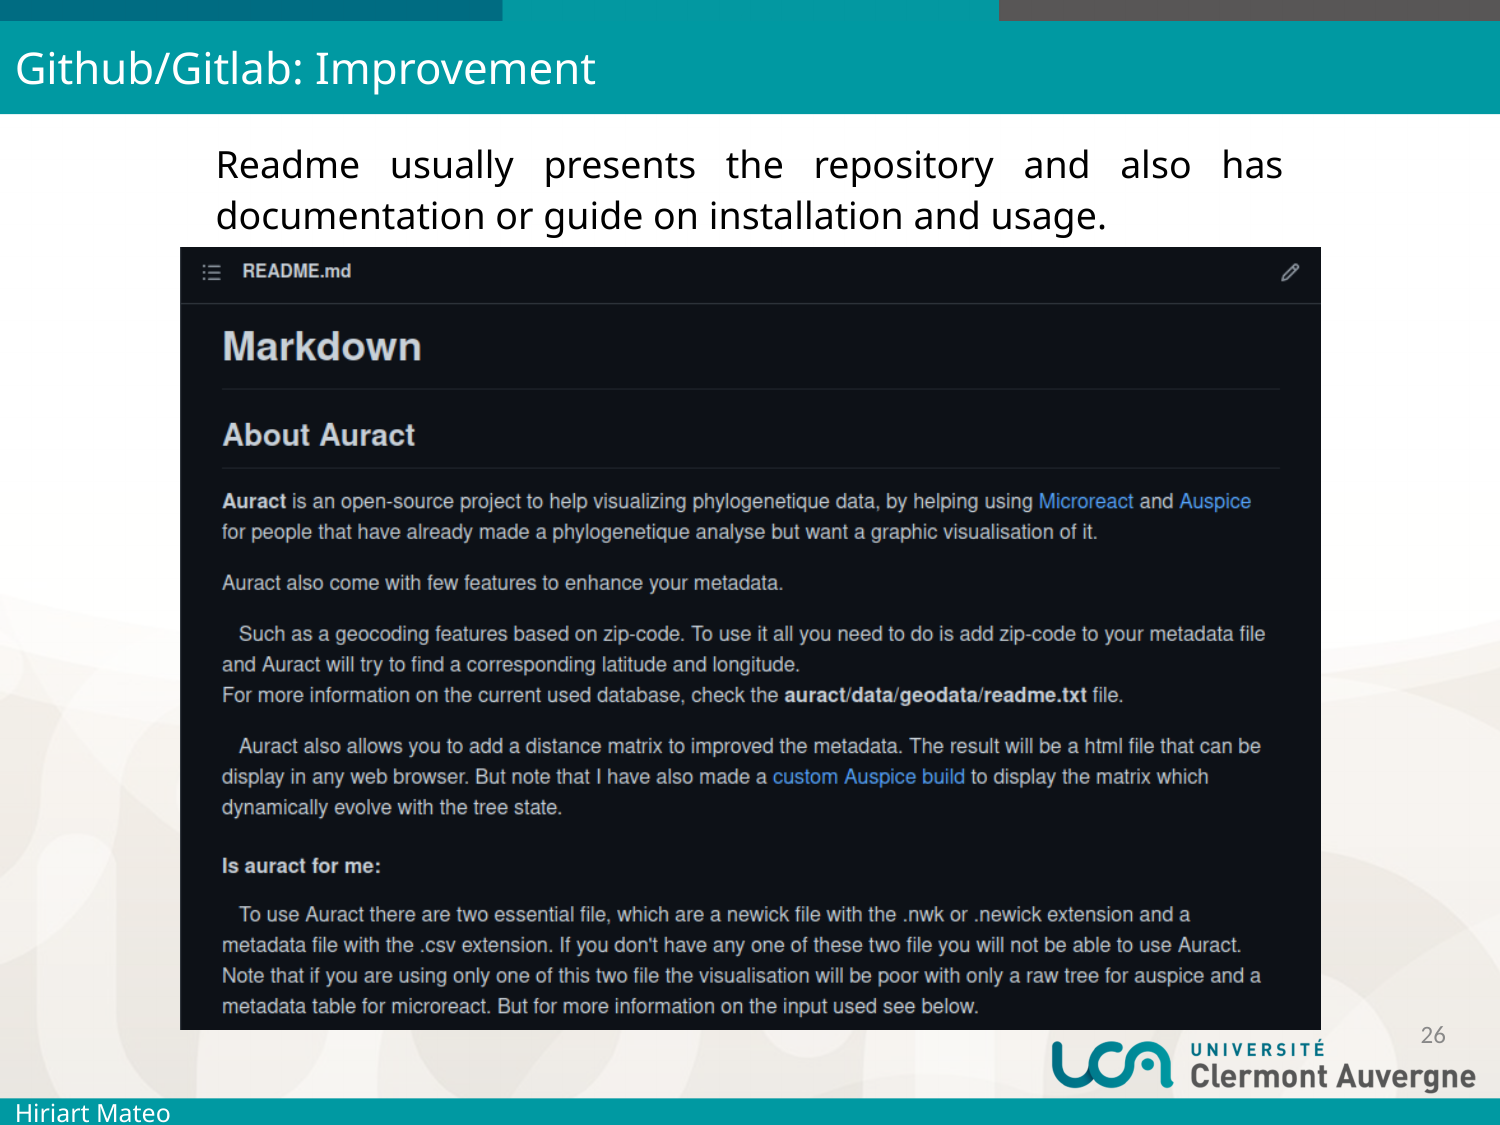

Github/Gitlab: Improvement
Readme usually presents the repository and also has documentation or guide on installation and usage.
26
Hiriart Mateo